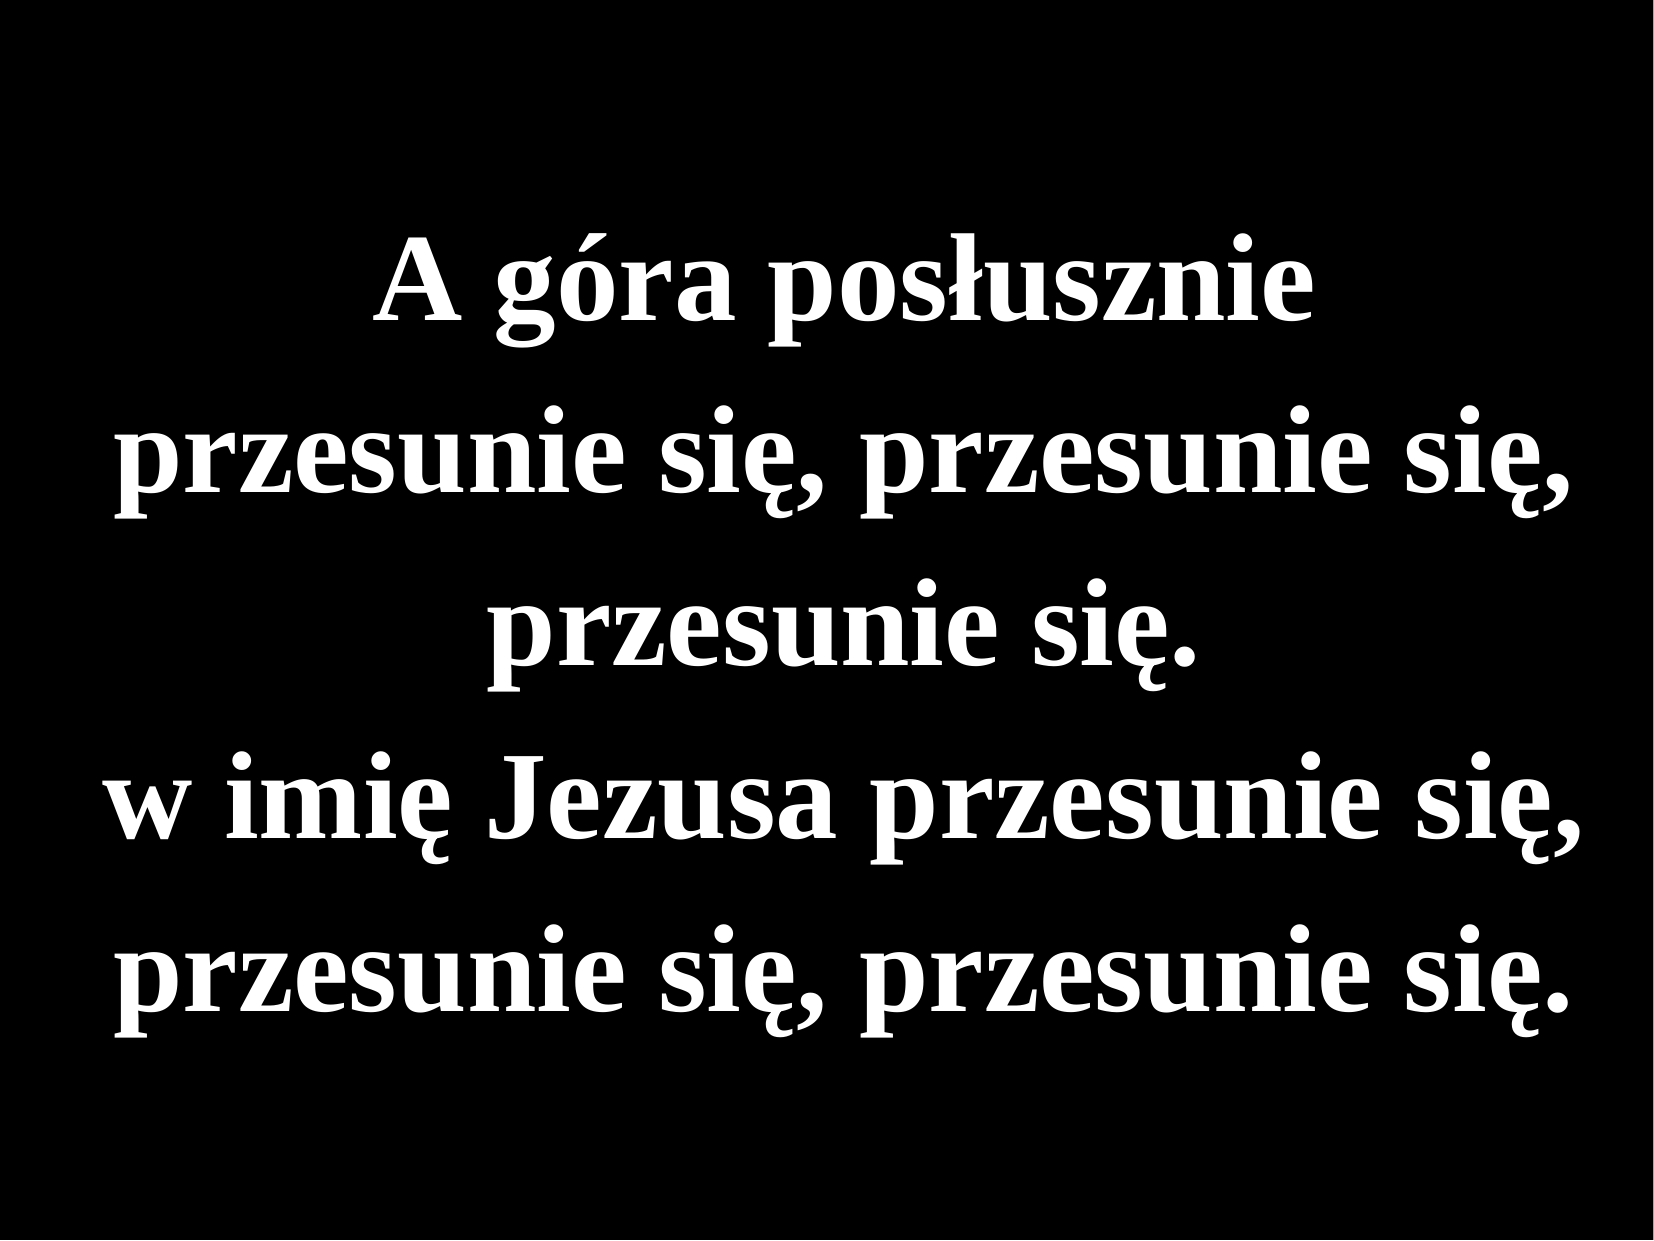

# A góra posłusznie
ppp
przesunie się, przesunie się,
ppp
przesunie się.
ppp
w imię Jezusa przesunie się,
ppp
przesunie się, przesunie się.